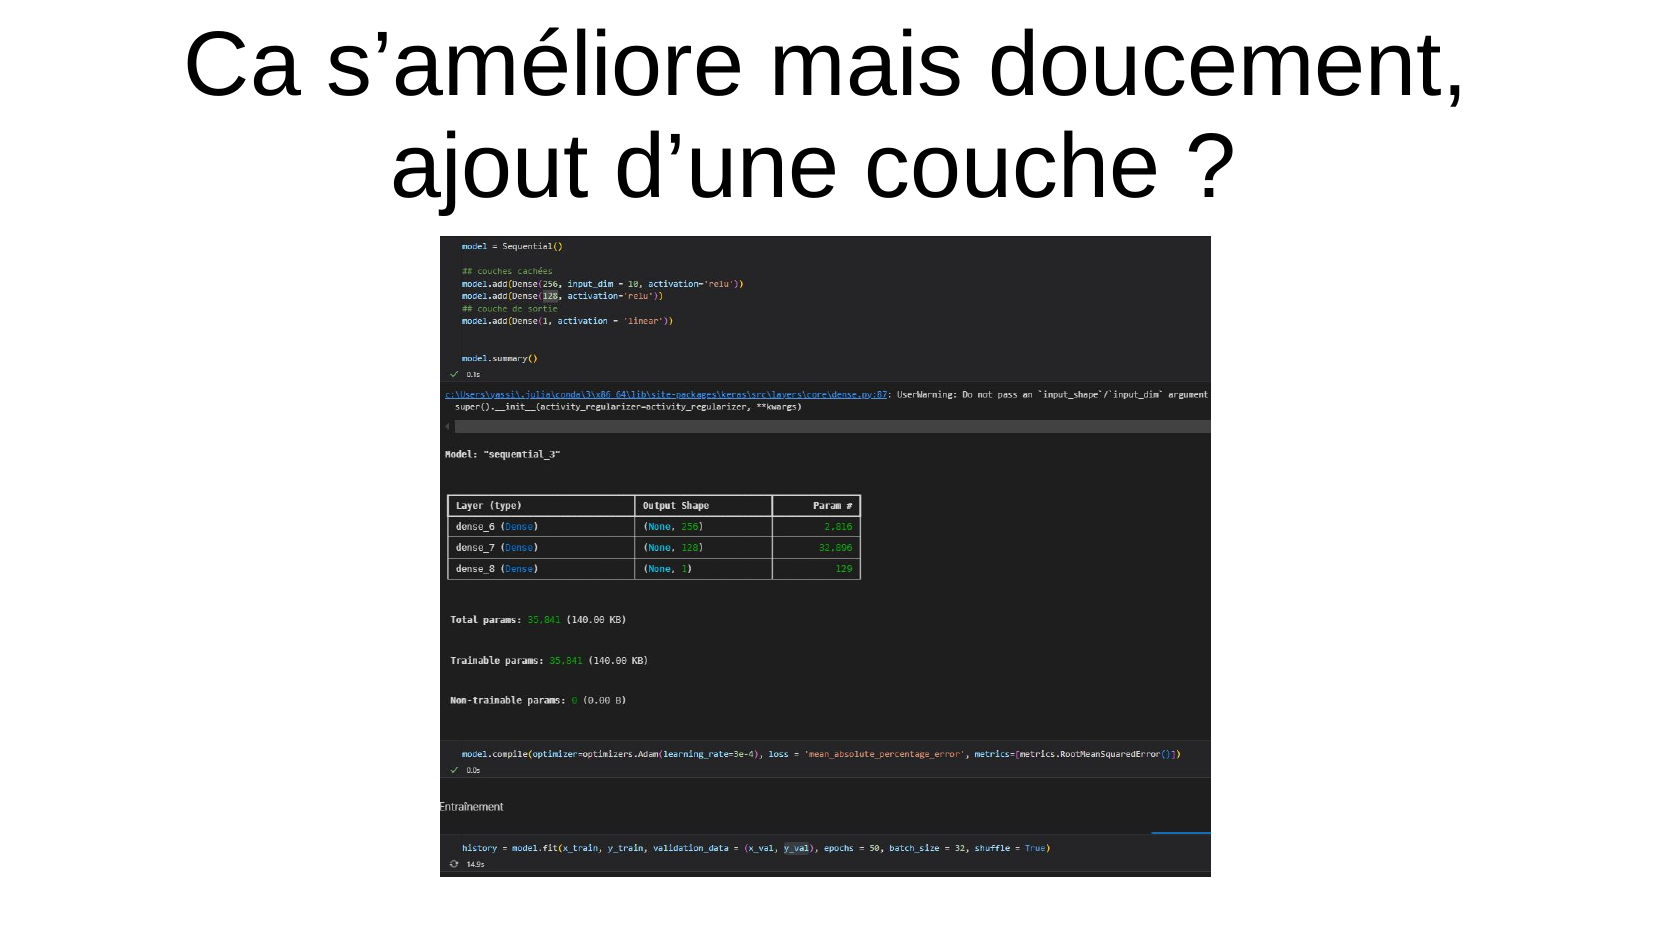

# Ca s’améliore mais doucement, ajout d’une couche ?